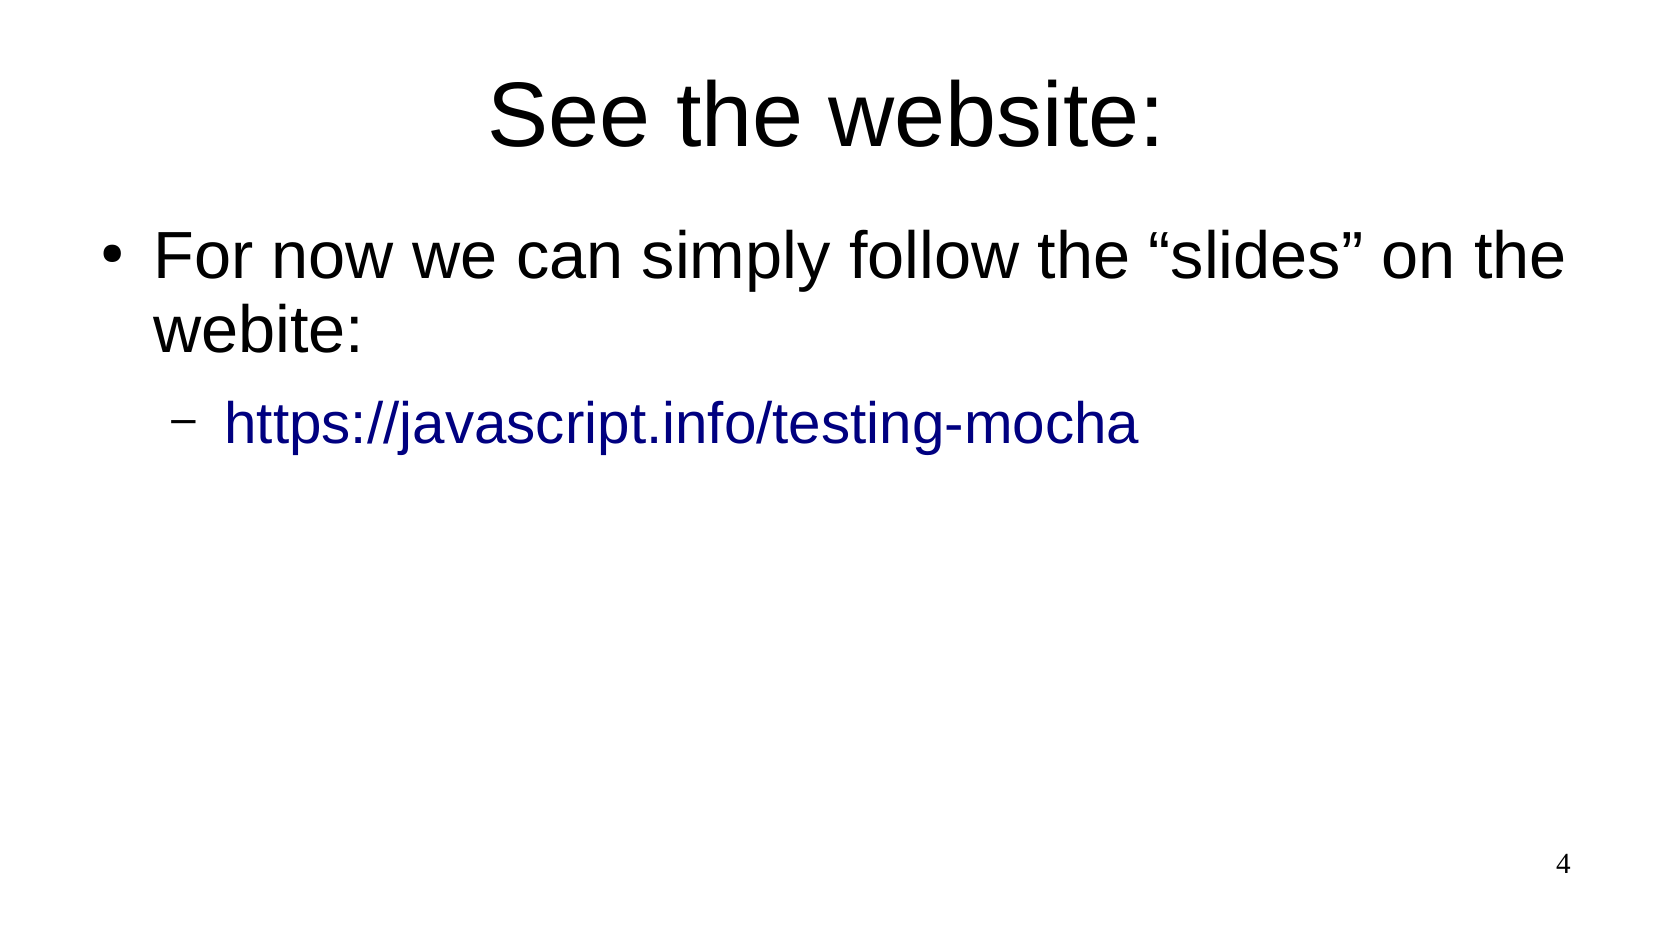

# See the website:
For now we can simply follow the “slides” on the webite:
https://javascript.info/testing-mocha
4